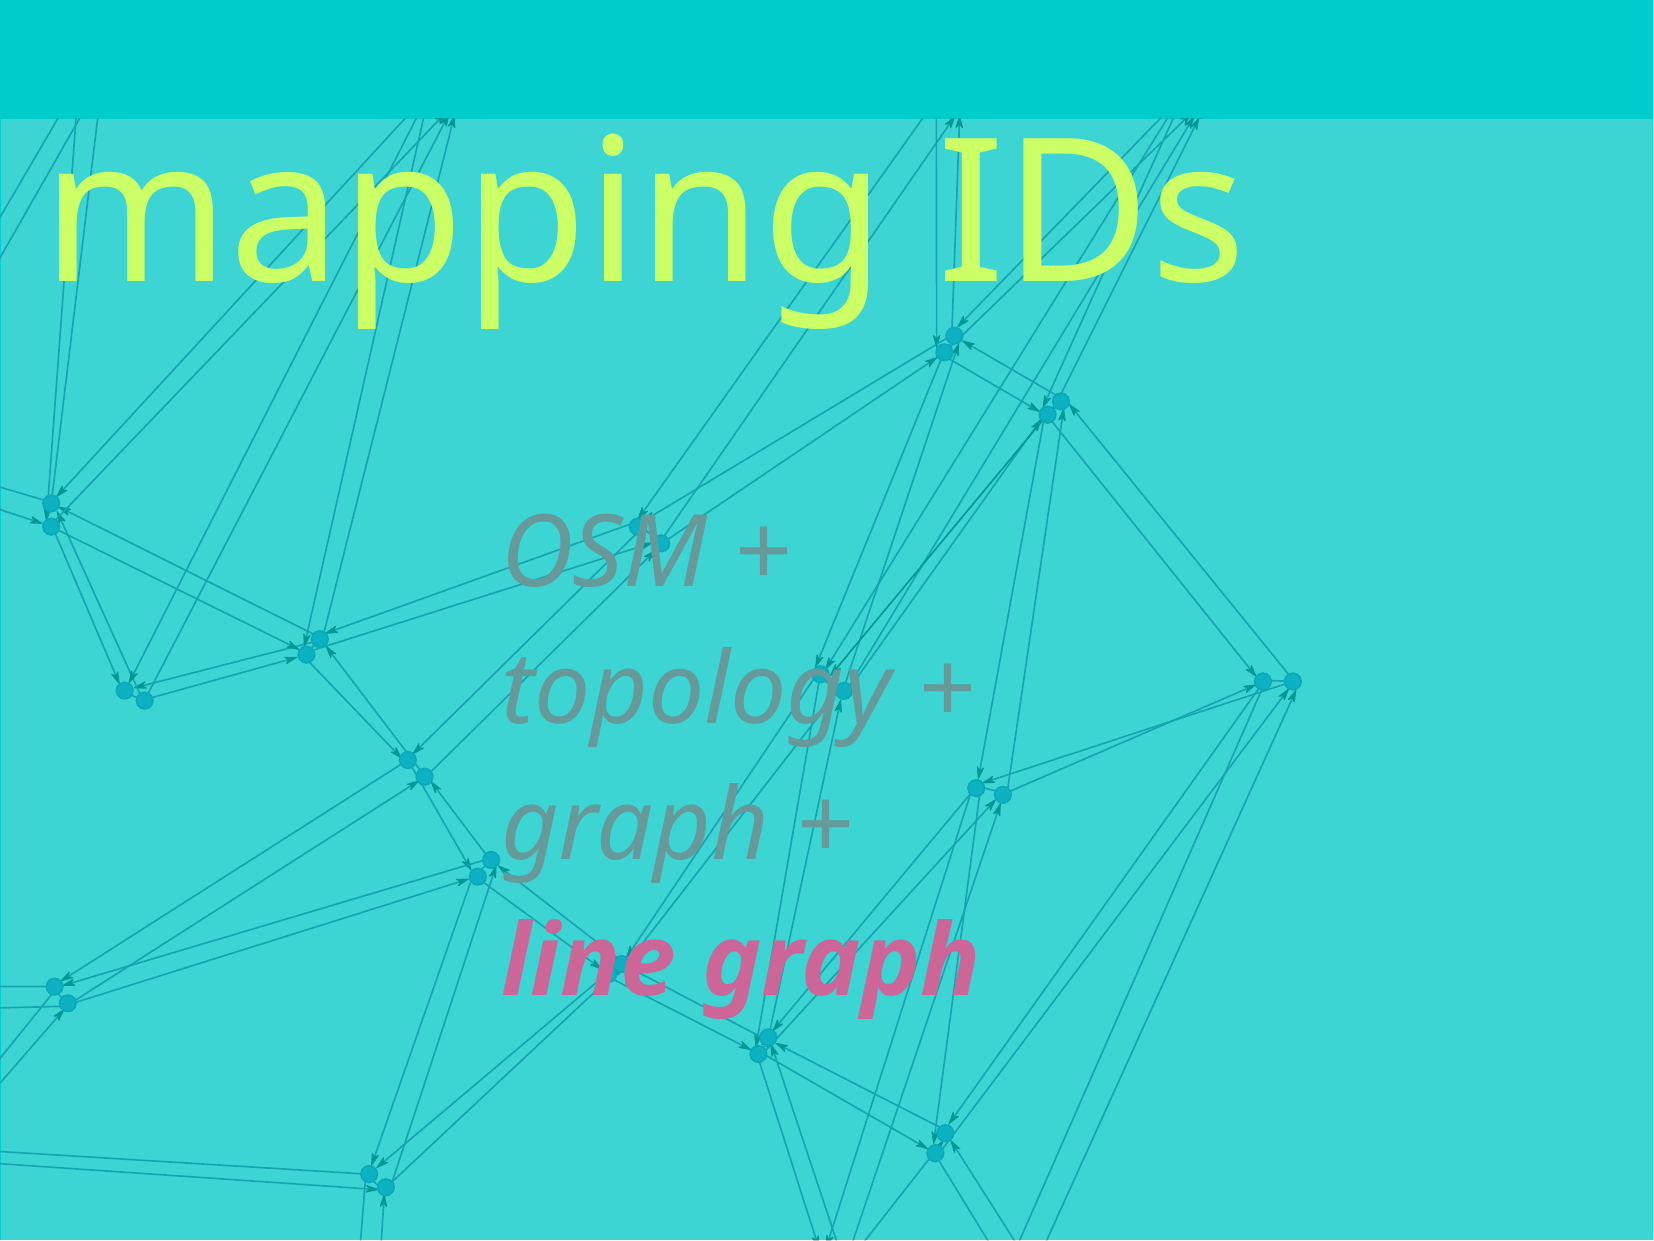

mapping IDs
OSM +
topology +
graph +
line graph